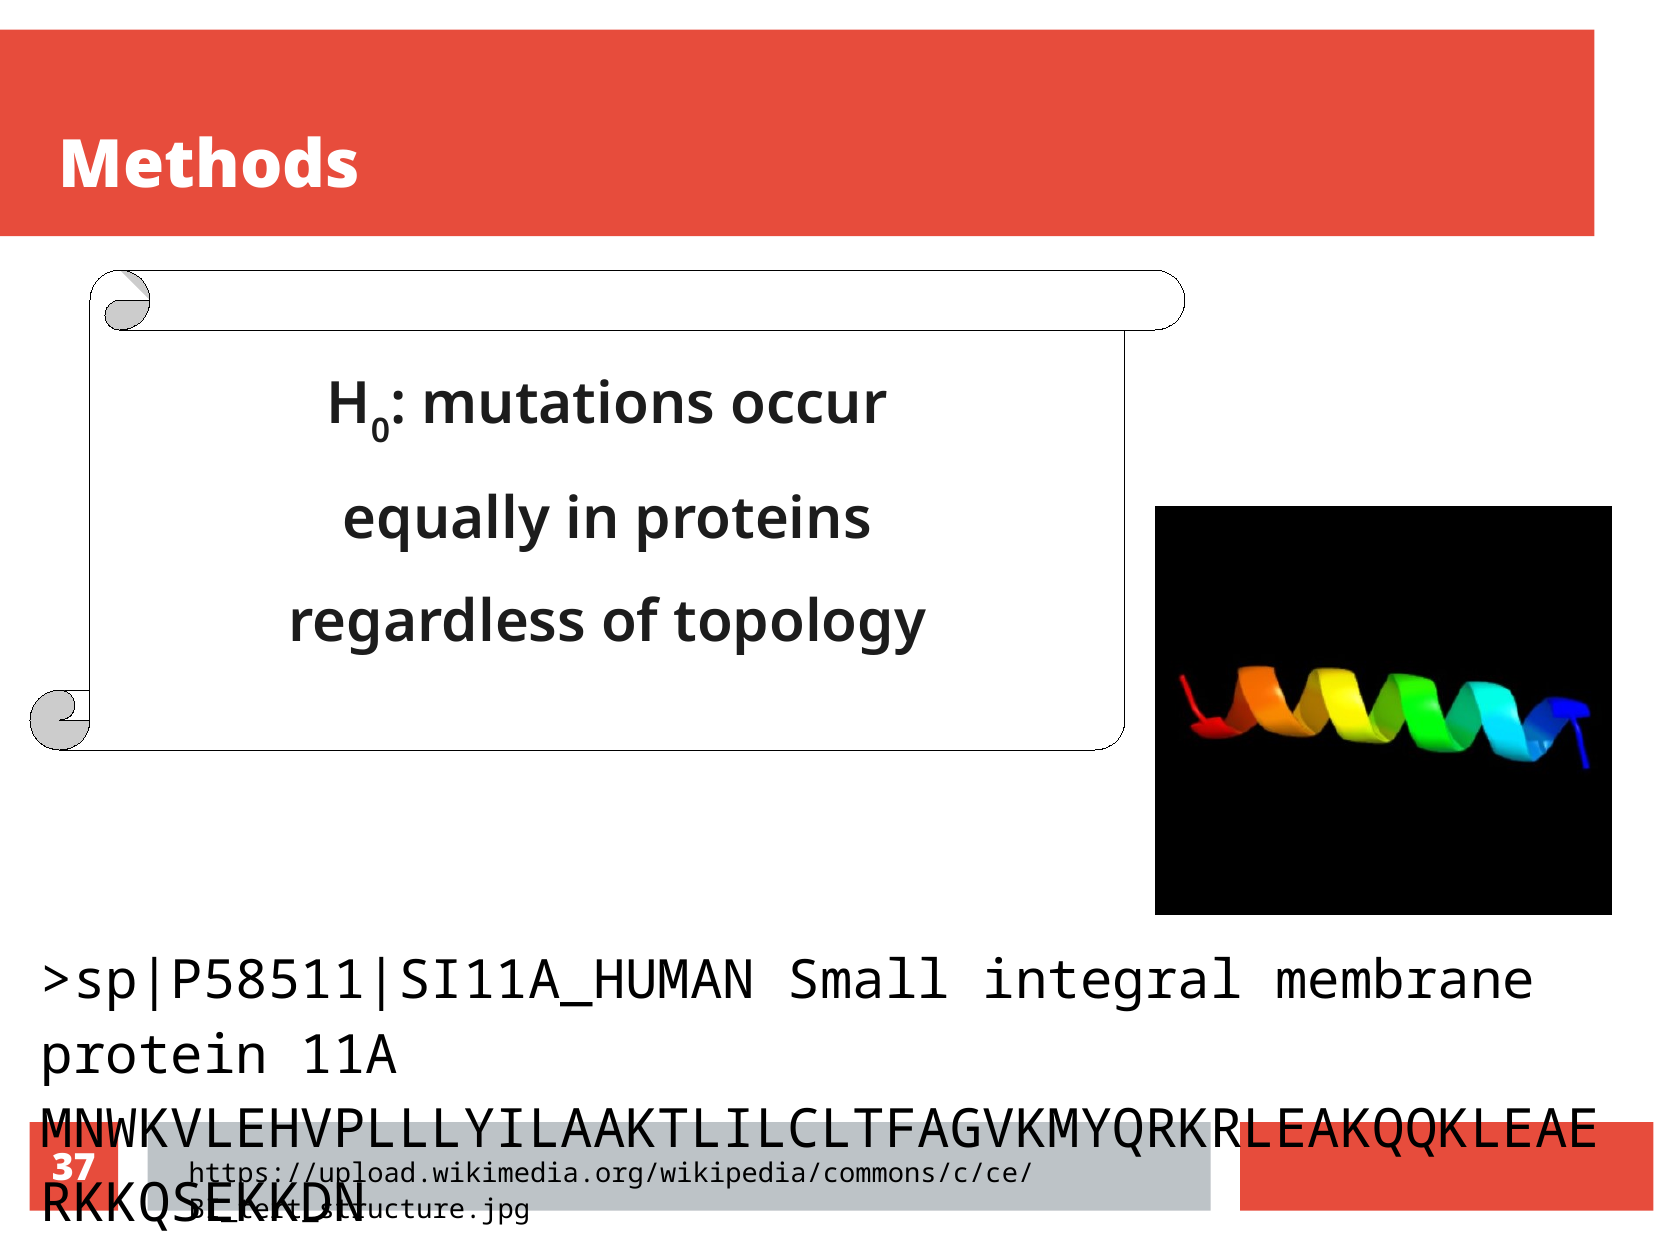

# Methods
H0: mutations occur
equally in proteins
regardless of topology
>sp|P58511|SI11A_HUMAN Small integral membrane protein 11A
MNWKVLEHVPLLLYILAAKTLILCLTFAGVKMYQRKRLEAKQQKLEAERKKQSEKKDN
oooooooooMMMMMMMMMMMMMMMMMMMMMMMiiiiiiiiiiiiiiiiiiiiiiiiii
37
https://upload.wikimedia.org/wikipedia/commons/c/ce/BI_tert_structure.jpg